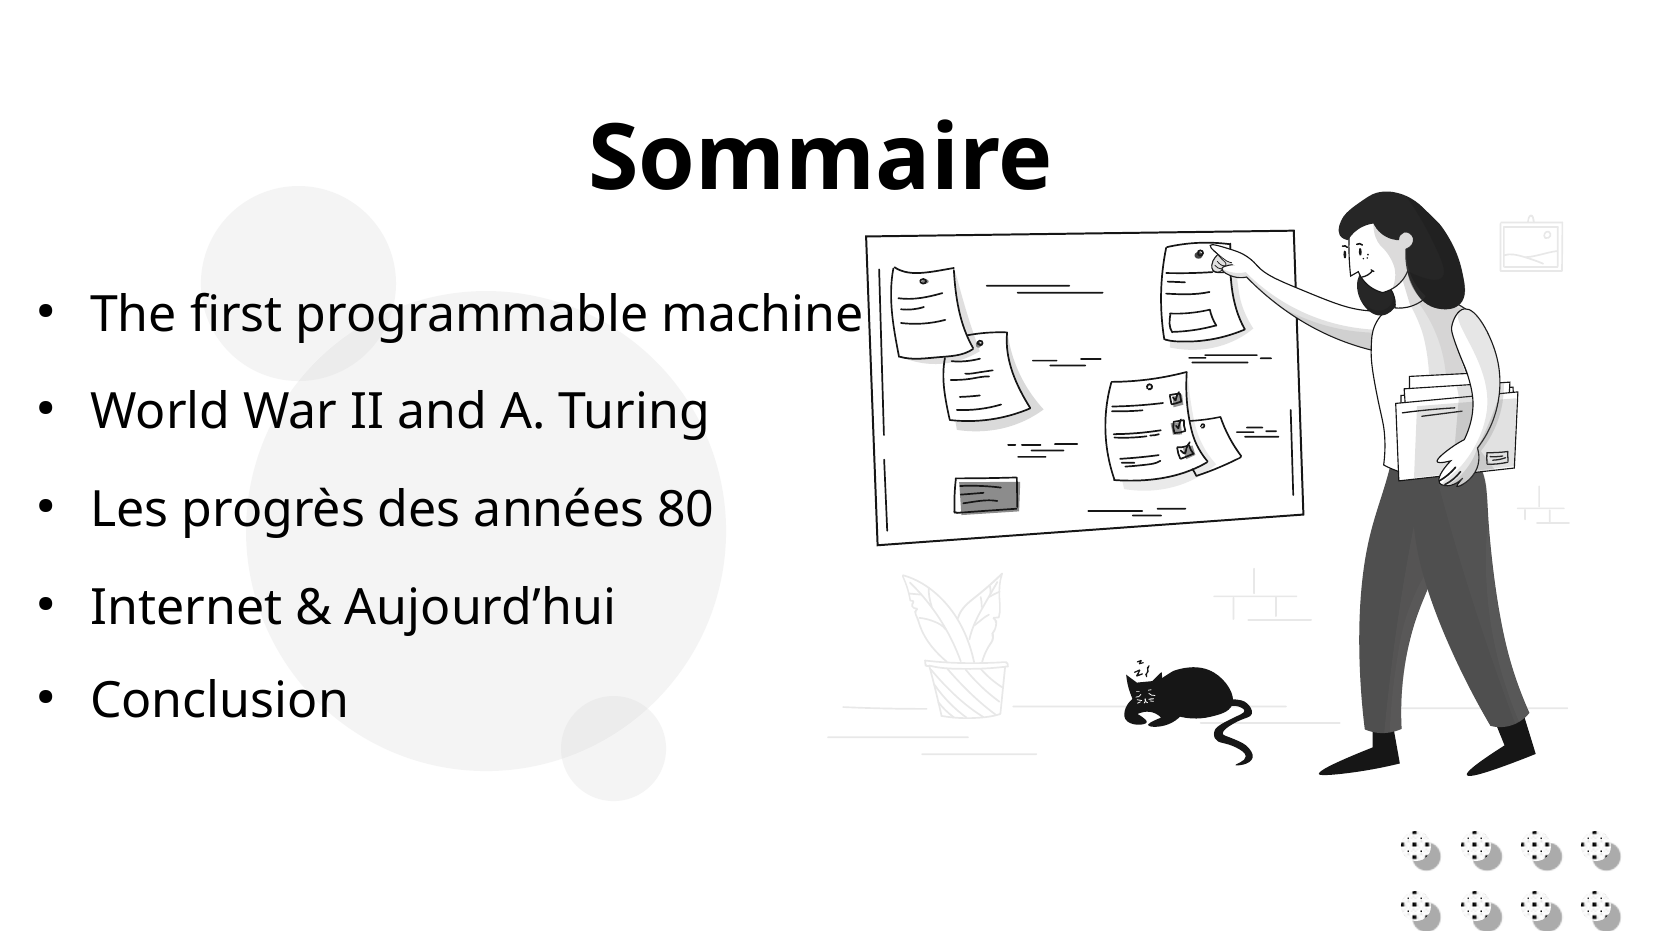

# Sommaire
The first programmable machine
World War II and A. Turing
Les progrès des années 80
Internet & Aujourd’hui
Conclusion